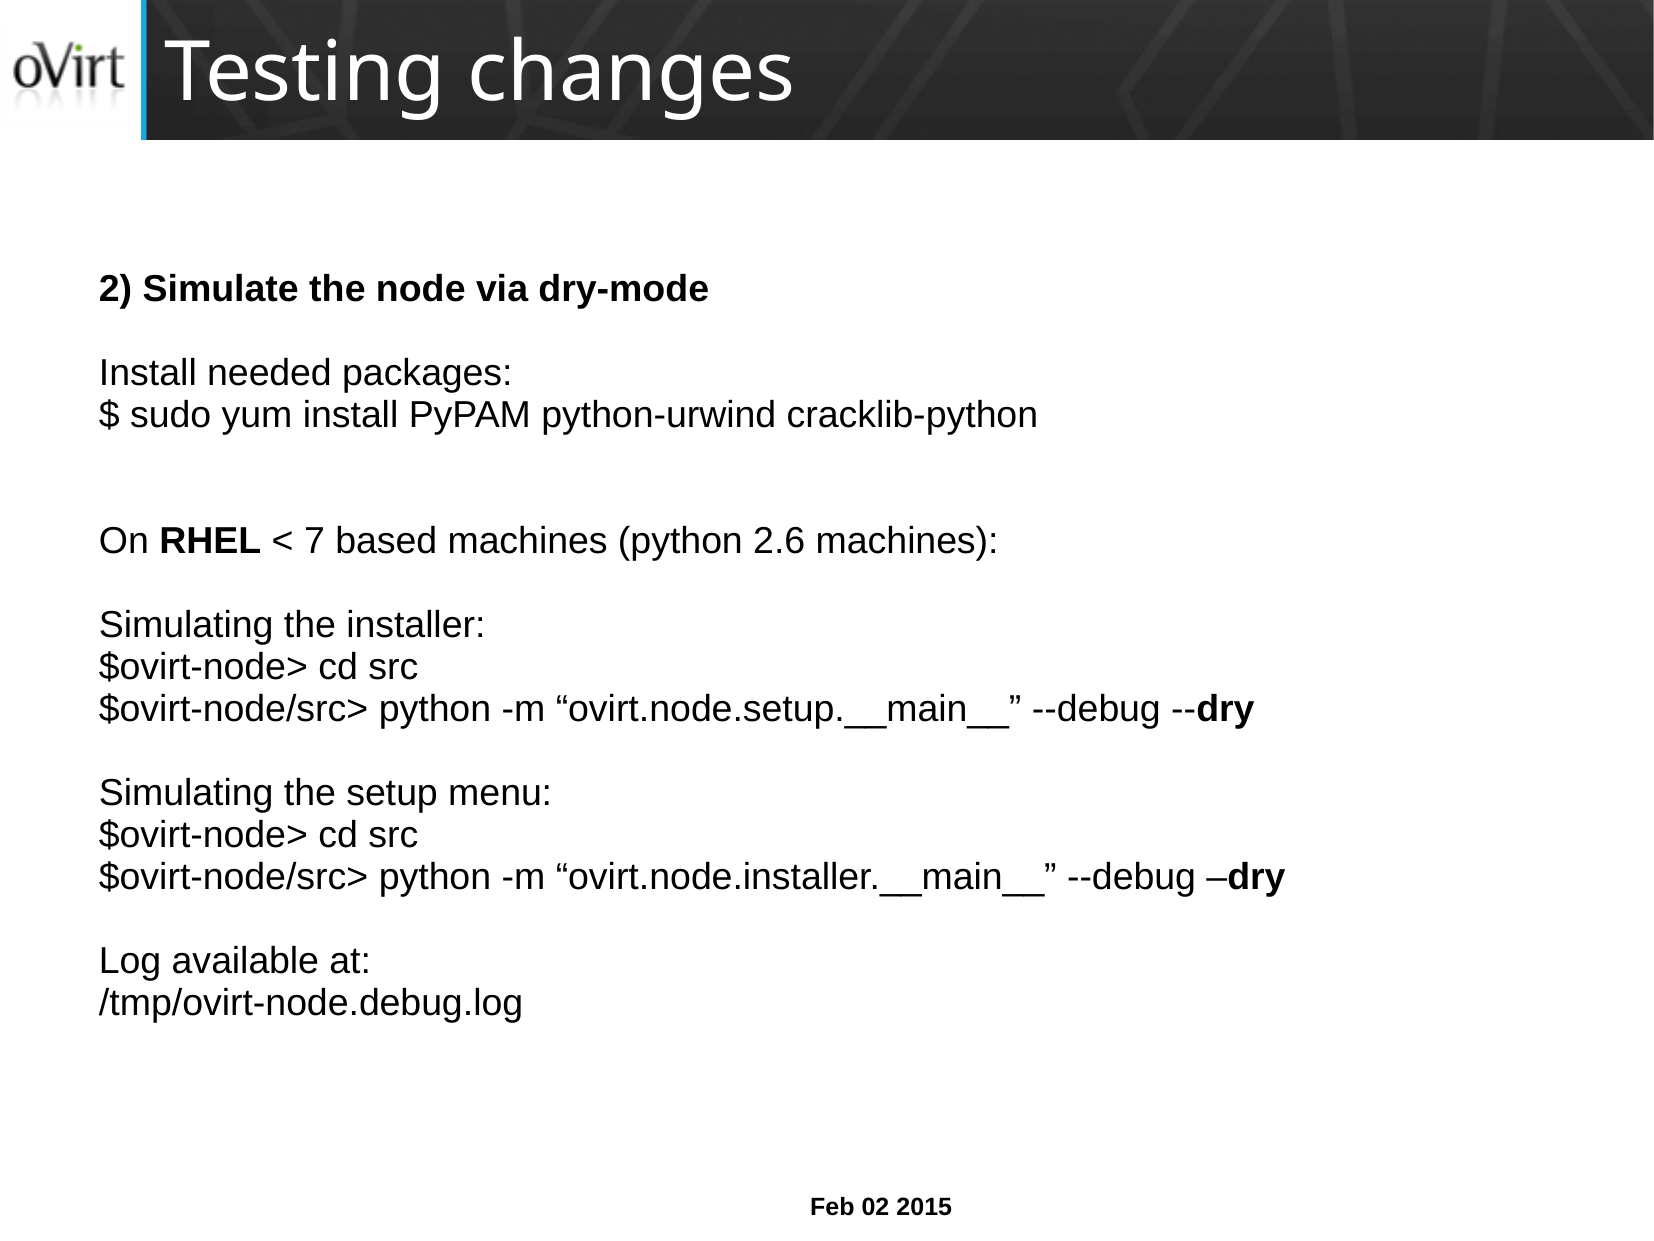

# Testing changes
2) Simulate the node via dry-mode
Install needed packages:
$ sudo yum install PyPAM python-urwind cracklib-python
On RHEL < 7 based machines (python 2.6 machines):
Simulating the installer:
$ovirt-node> cd src
$ovirt-node/src> python -m “ovirt.node.setup.__main__” --debug --dry
Simulating the setup menu:
$ovirt-node> cd src
$ovirt-node/src> python -m “ovirt.node.installer.__main__” --debug –dry
Log available at:
/tmp/ovirt-node.debug.log